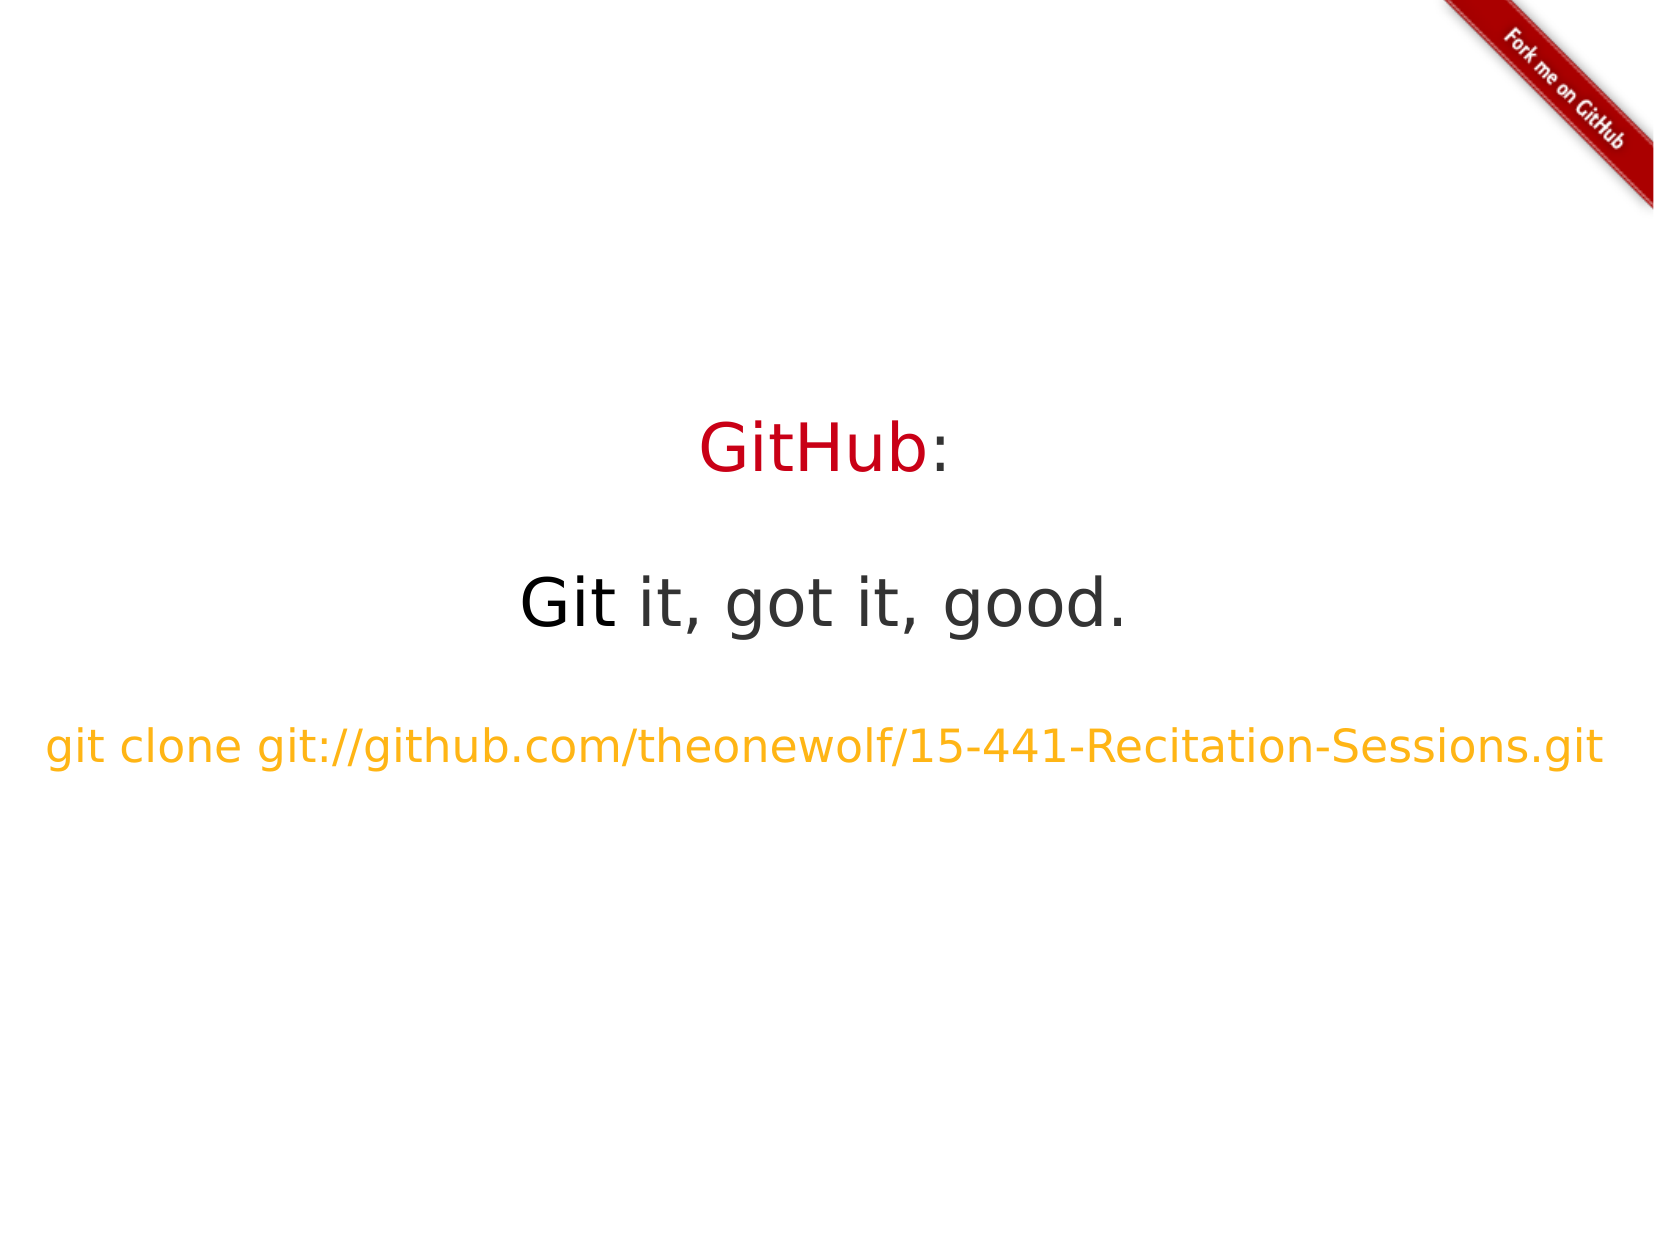

# GitHub:
Git it, got it, good.
git clone git://github.com/theonewolf/15-441-Recitation-Sessions.git